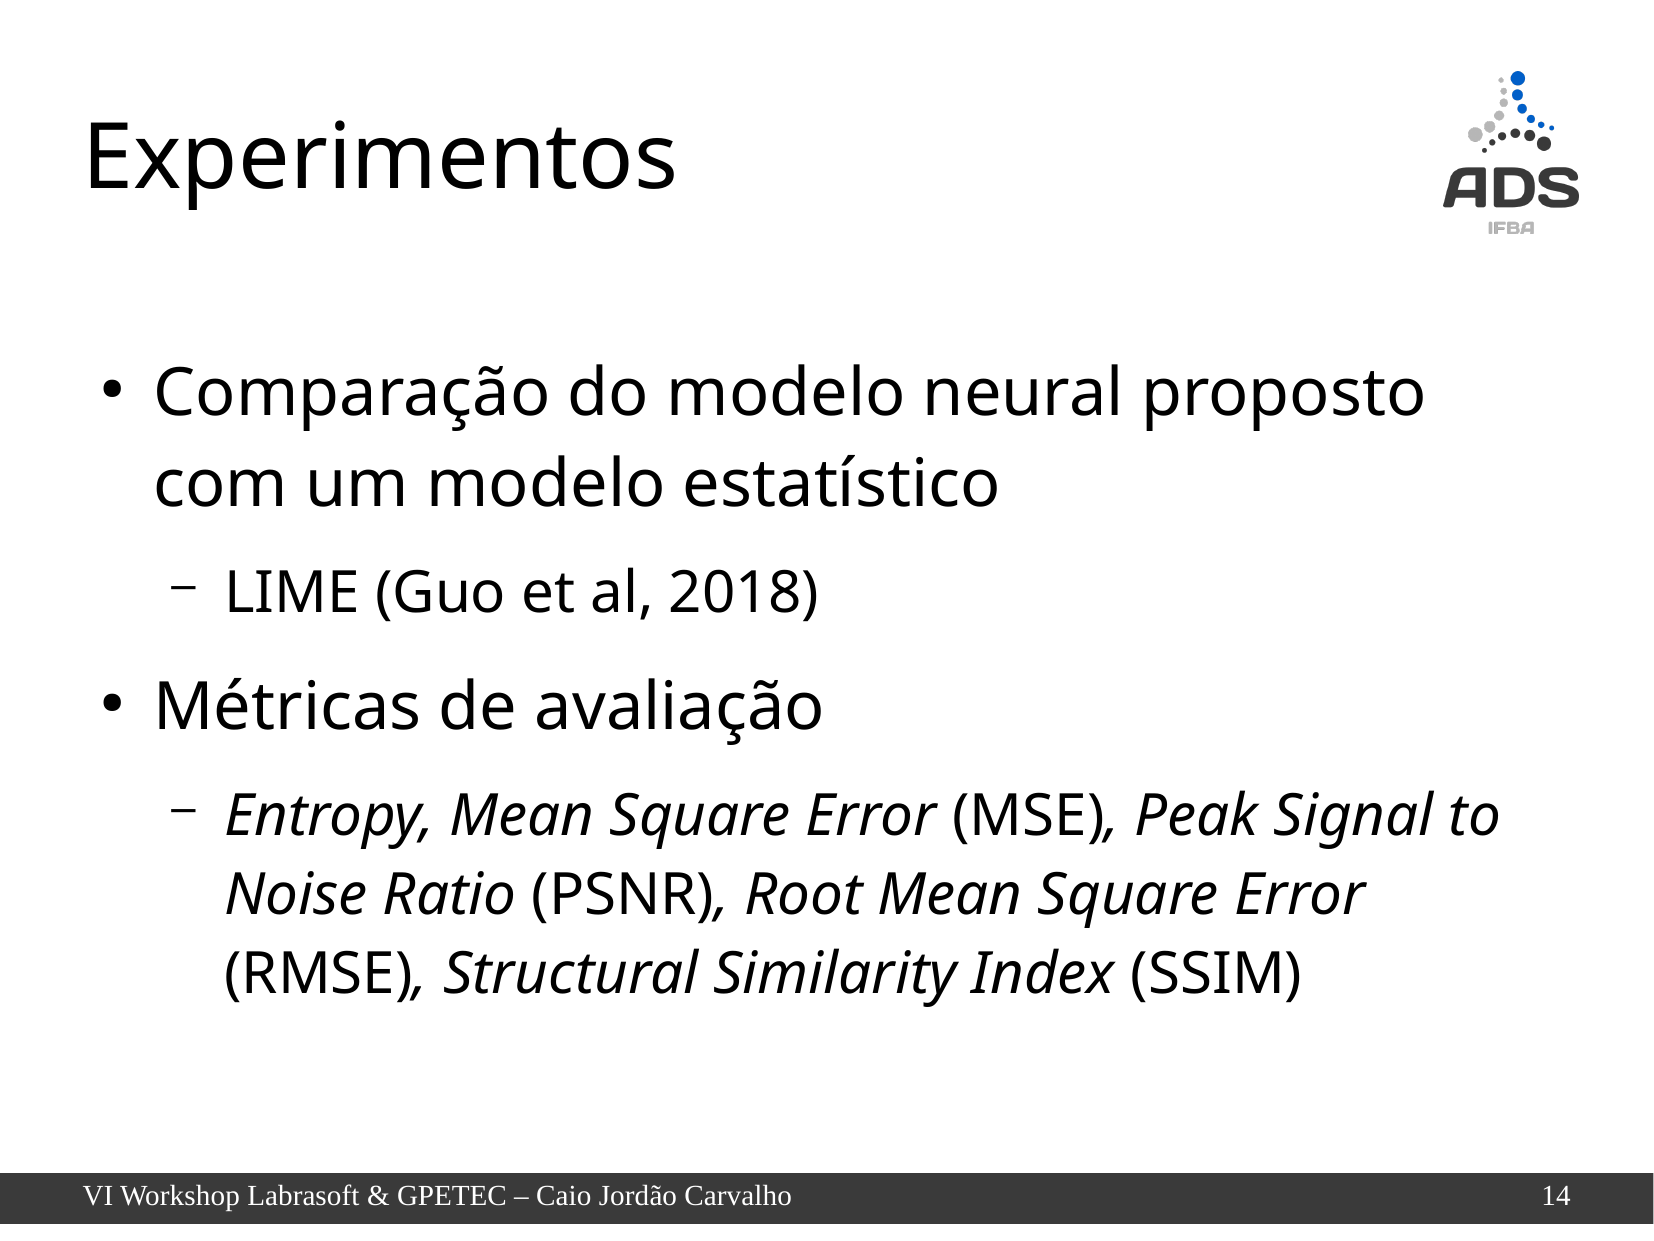

# Experimentos
Comparação do modelo neural proposto com um modelo estatístico
LIME (Guo et al, 2018)
Métricas de avaliação
Entropy, Mean Square Error (MSE), Peak Signal to Noise Ratio (PSNR), Root Mean Square Error (RMSE), Structural Similarity Index (SSIM)
14